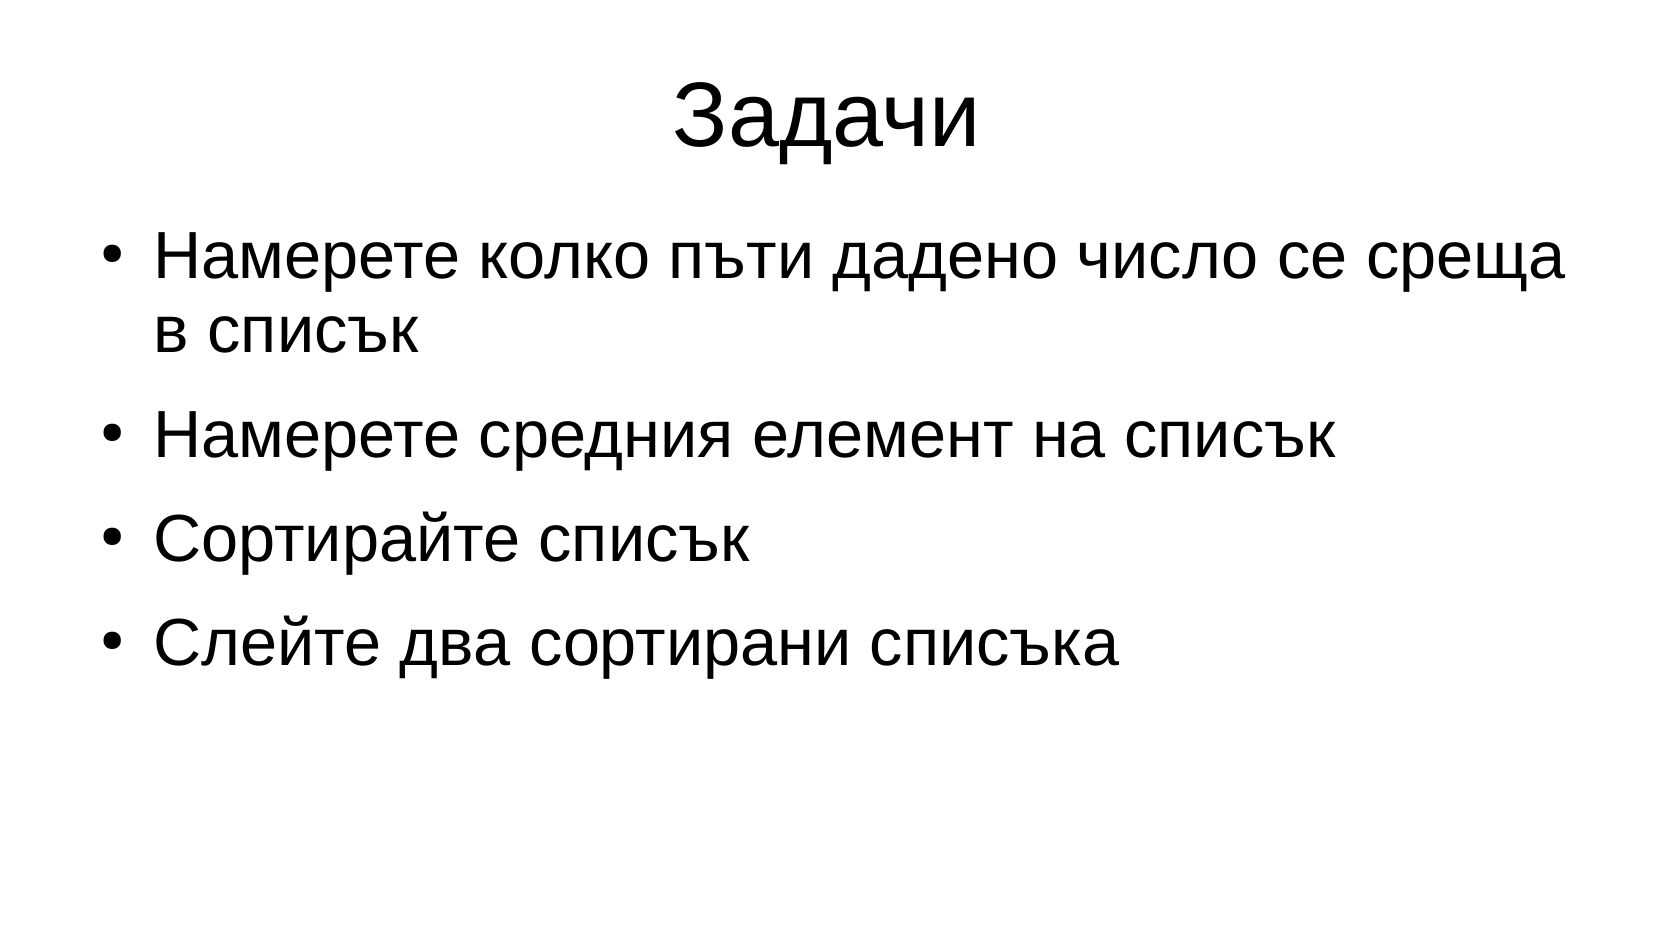

# Задачи
Намерете колко пъти дадено число се среща в списък
Намерете средния елемент на списък
Сортирайте списък
Слейте два сортирани списъка